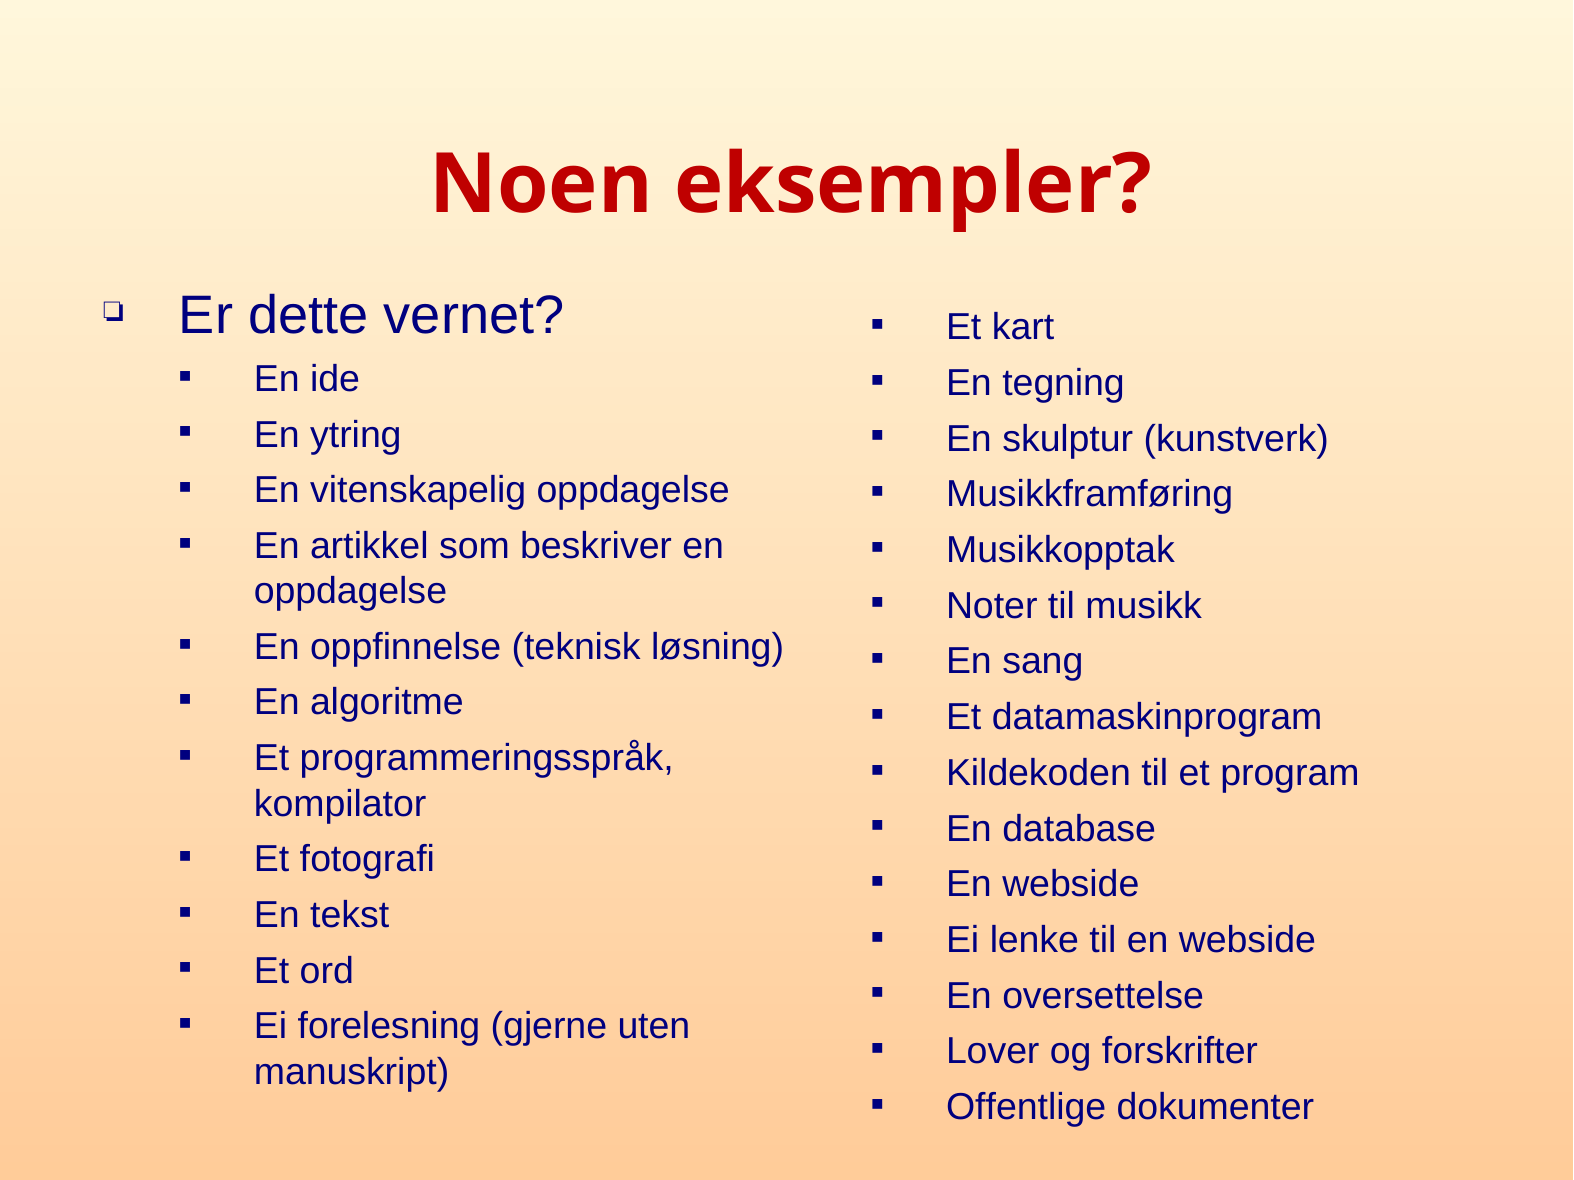

# Noen eksempler?
Er dette vernet?
En ide
En ytring
En vitenskapelig oppdagelse
En artikkel som beskriver en oppdagelse
En oppfinnelse (teknisk løsning)
En algoritme
Et programmeringsspråk, kompilator
Et fotografi
En tekst
Et ord
Ei forelesning (gjerne uten manuskript)
Et kart
En tegning
En skulptur (kunstverk)
Musikkframføring
Musikkopptak
Noter til musikk
En sang
Et datamaskinprogram
Kildekoden til et program
En database
En webside
Ei lenke til en webside
En oversettelse
Lover og forskrifter
Offentlige dokumenter